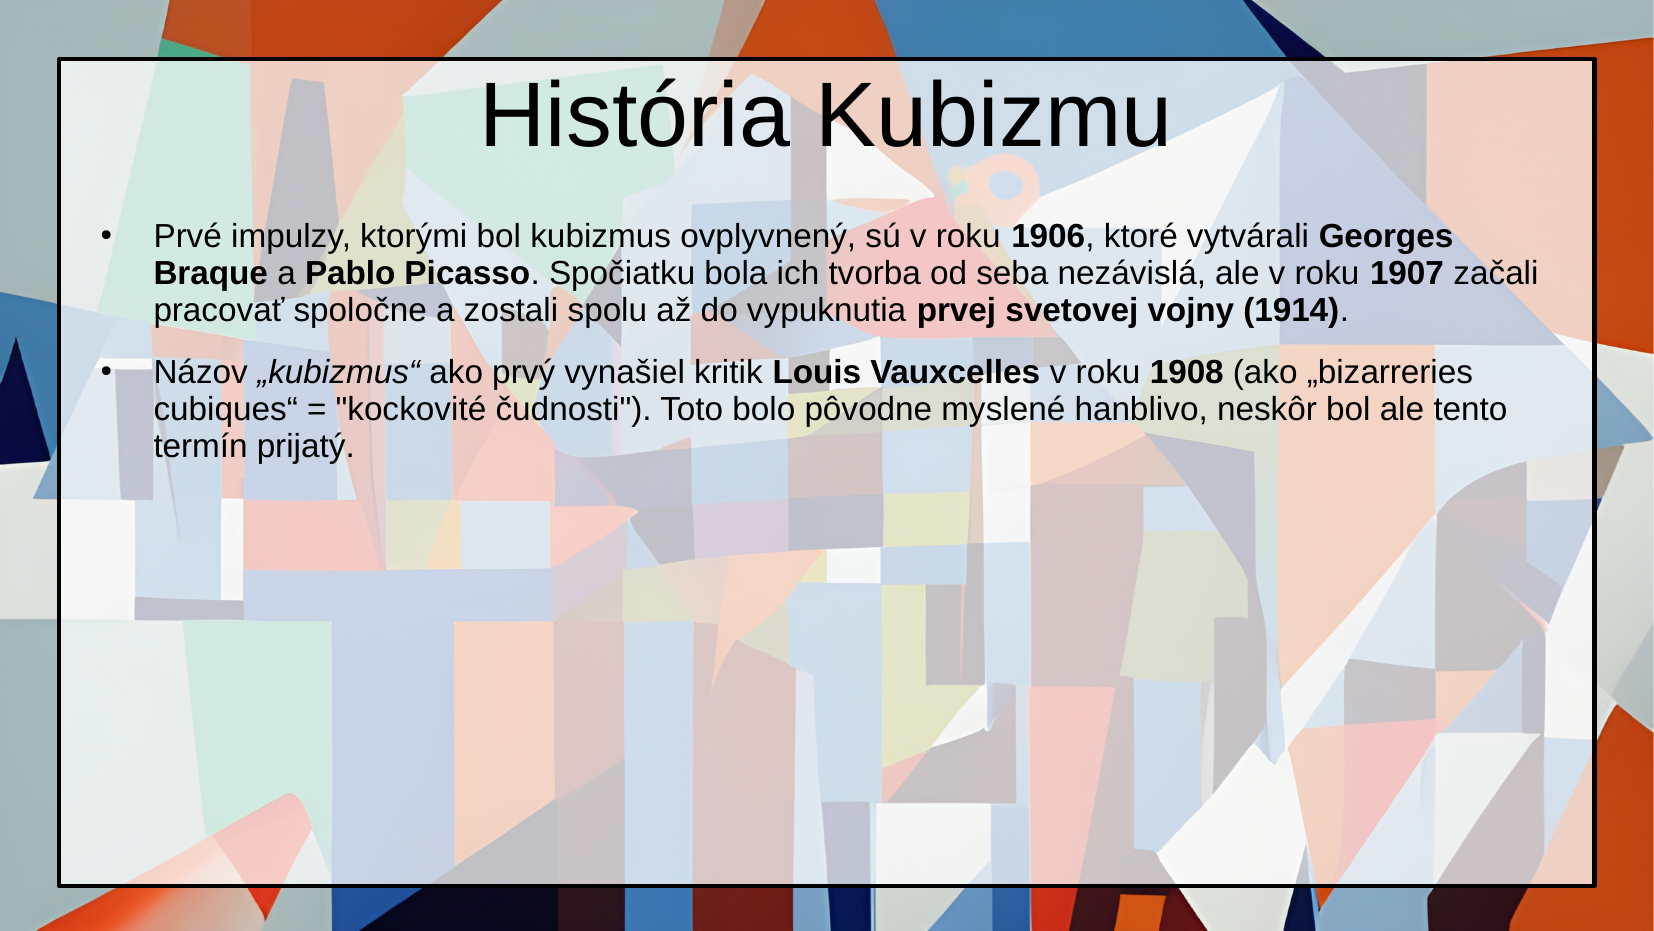

# História Kubizmu
Prvé impulzy, ktorými bol kubizmus ovplyvnený, sú v roku 1906, ktoré vytvárali Georges Braque a Pablo Picasso. Spočiatku bola ich tvorba od seba nezávislá, ale v roku 1907 začali pracovať spoločne a zostali spolu až do vypuknutia prvej svetovej vojny (1914).
Názov „kubizmus“ ako prvý vynašiel kritik Louis Vauxcelles v roku 1908 (ako „bizarreries cubiques“ = "kockovité čudnosti"). Toto bolo pôvodne myslené hanblivo, neskôr bol ale tento termín prijatý.